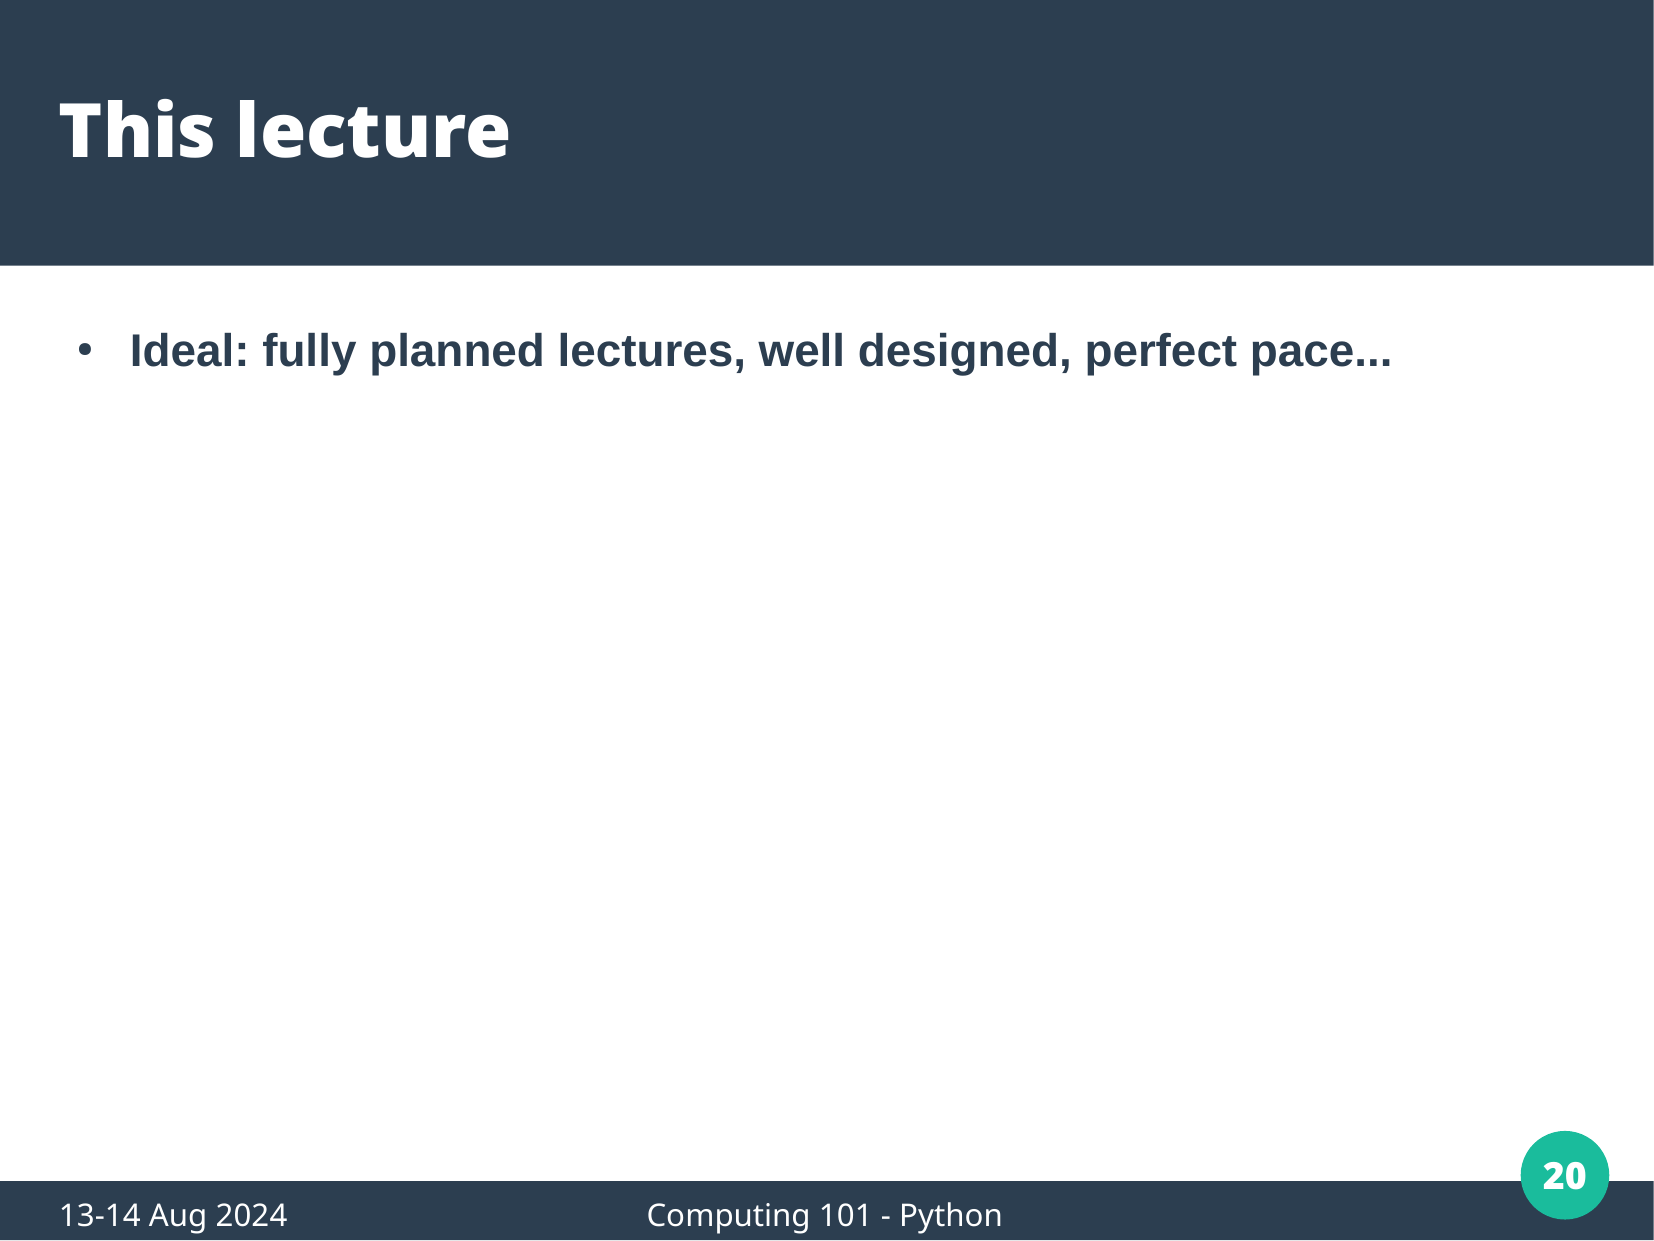

# This lecture
Ideal: fully planned lectures, well designed, perfect pace...
20
13-14 Aug 2024